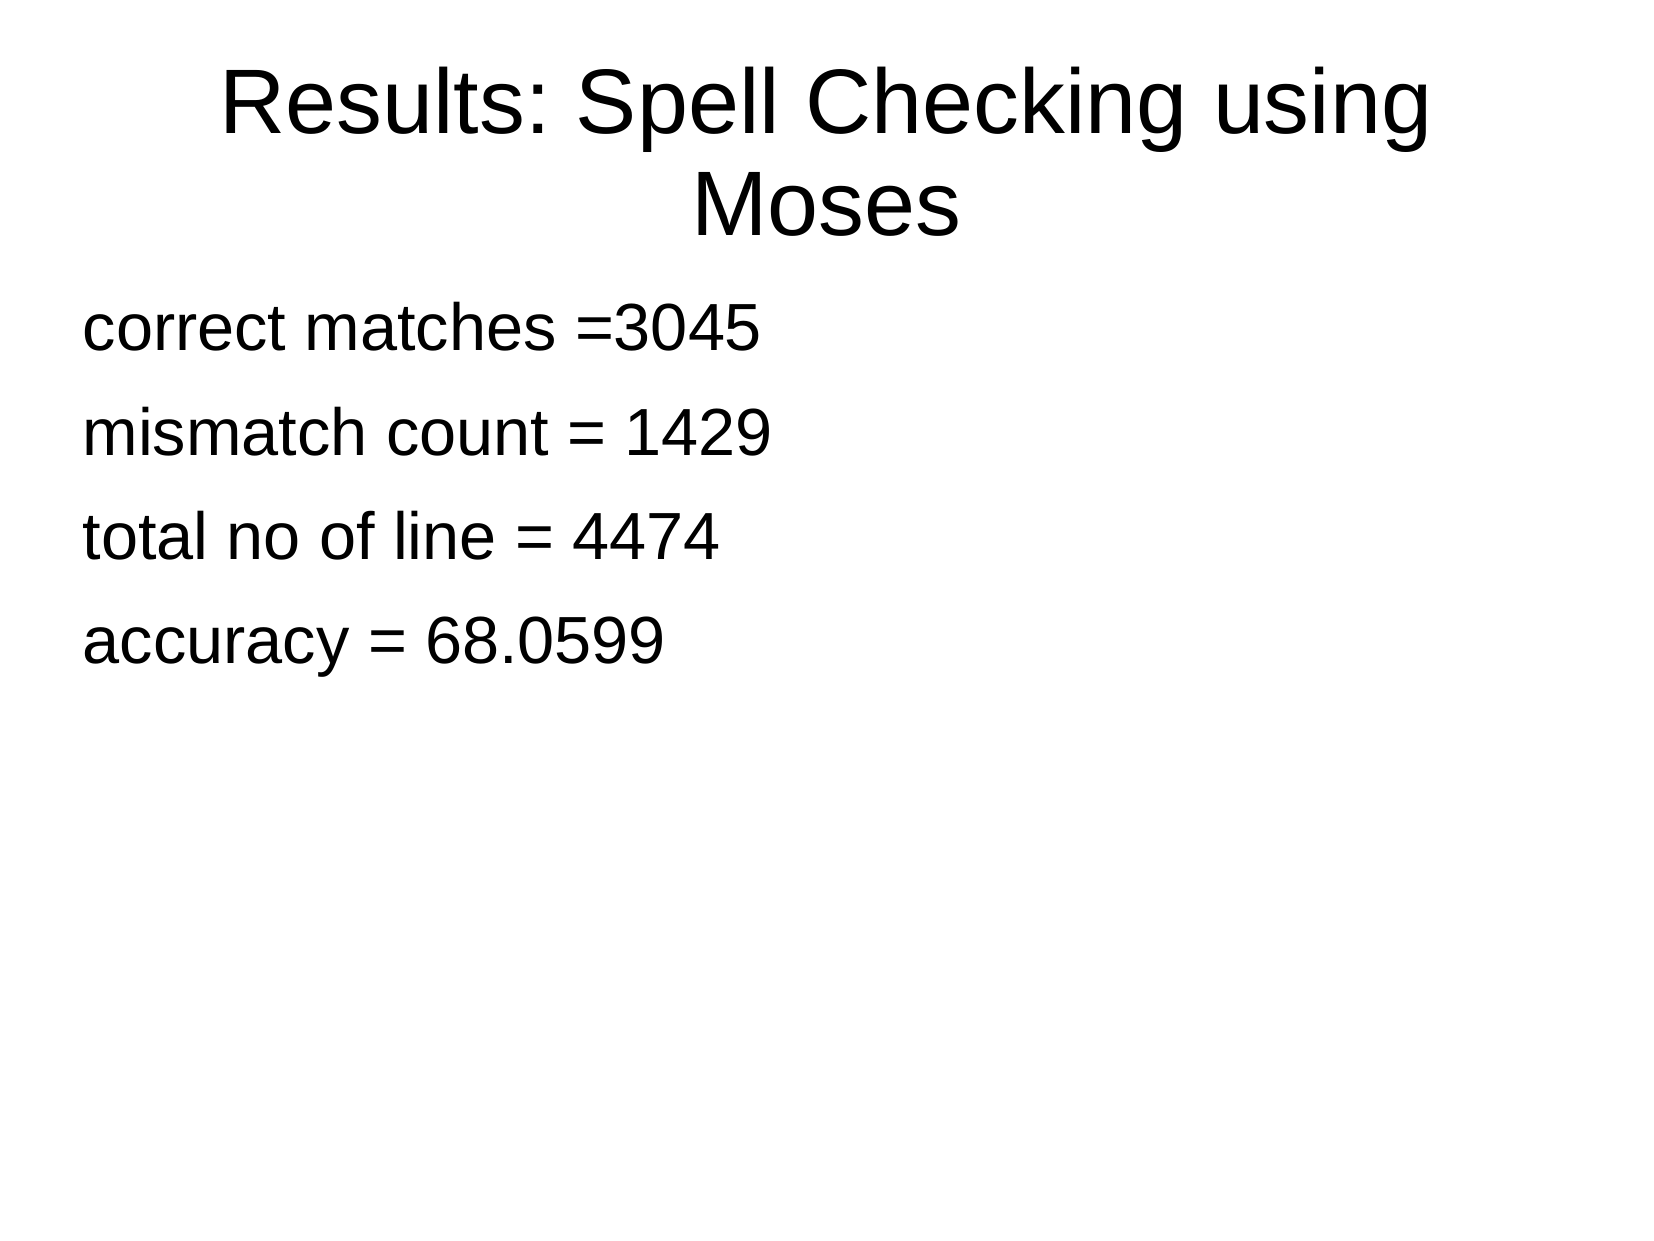

# Results: Spell Checking using Moses
correct matches =3045
mismatch count = 1429
total no of line = 4474
accuracy = 68.0599